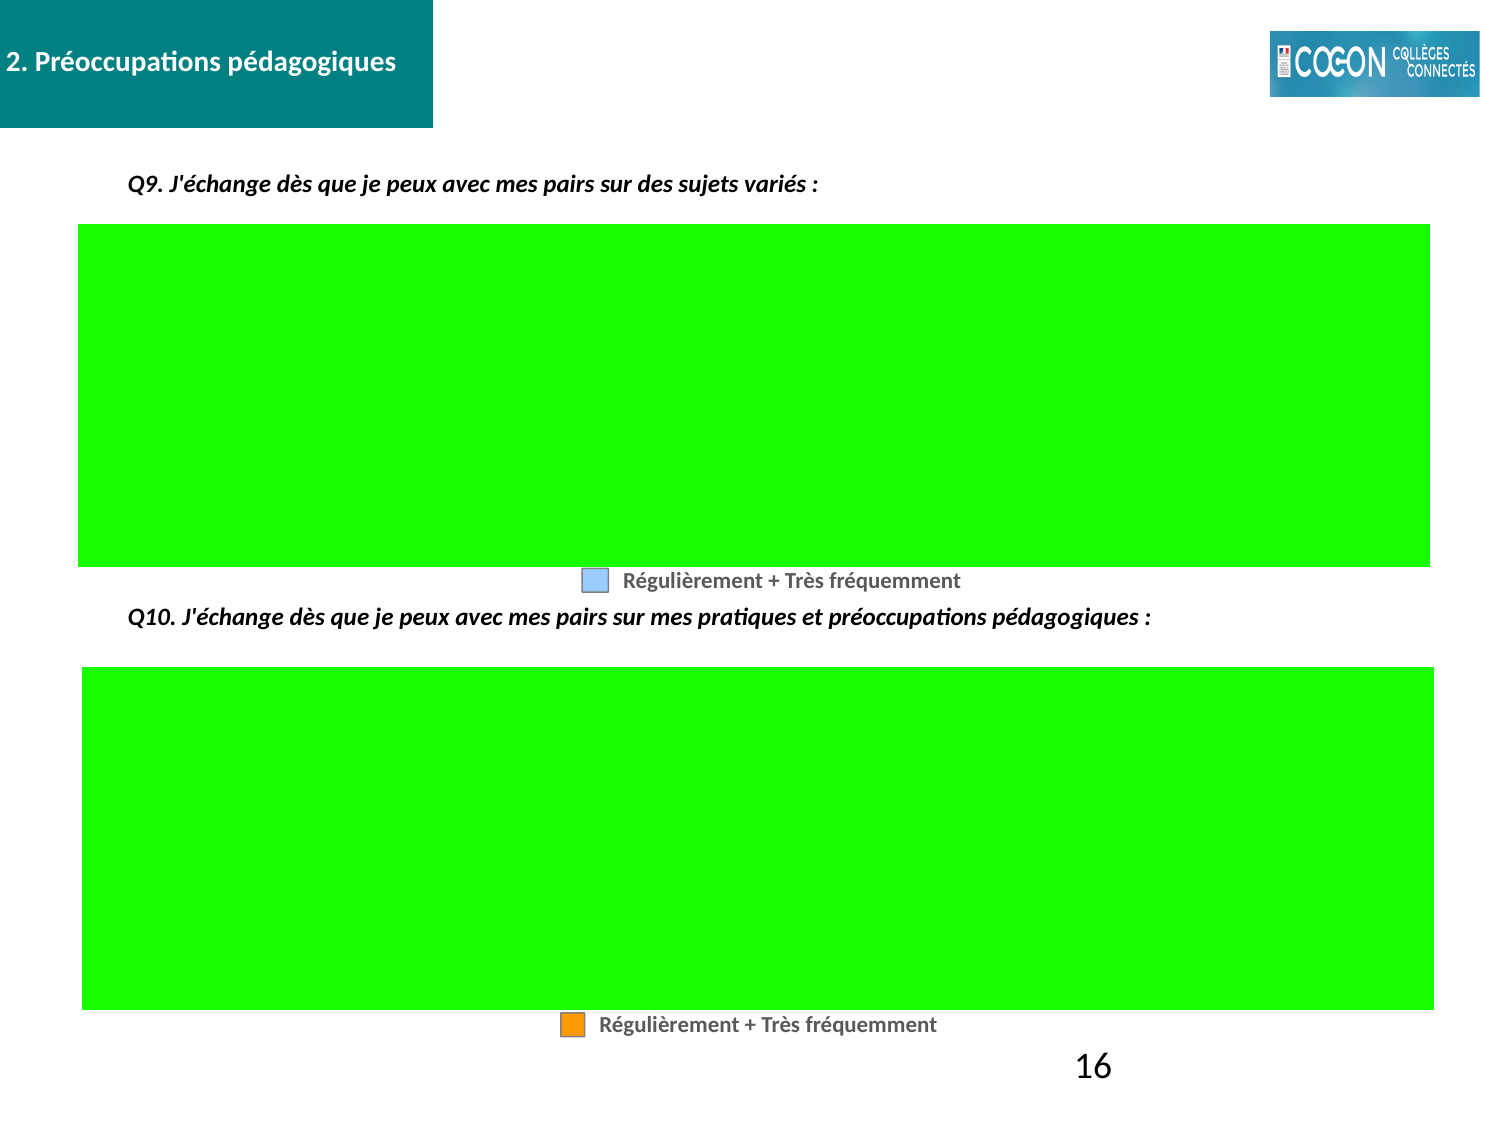

2. Préoccupations pédagogiques
Q9. J'échange dès que je peux avec mes pairs sur des sujets variés :
Régulièrement + Très fréquemment
Q10. J'échange dès que je peux avec mes pairs sur mes pratiques et préoccupations pédagogiques :
Régulièrement + Très fréquemment